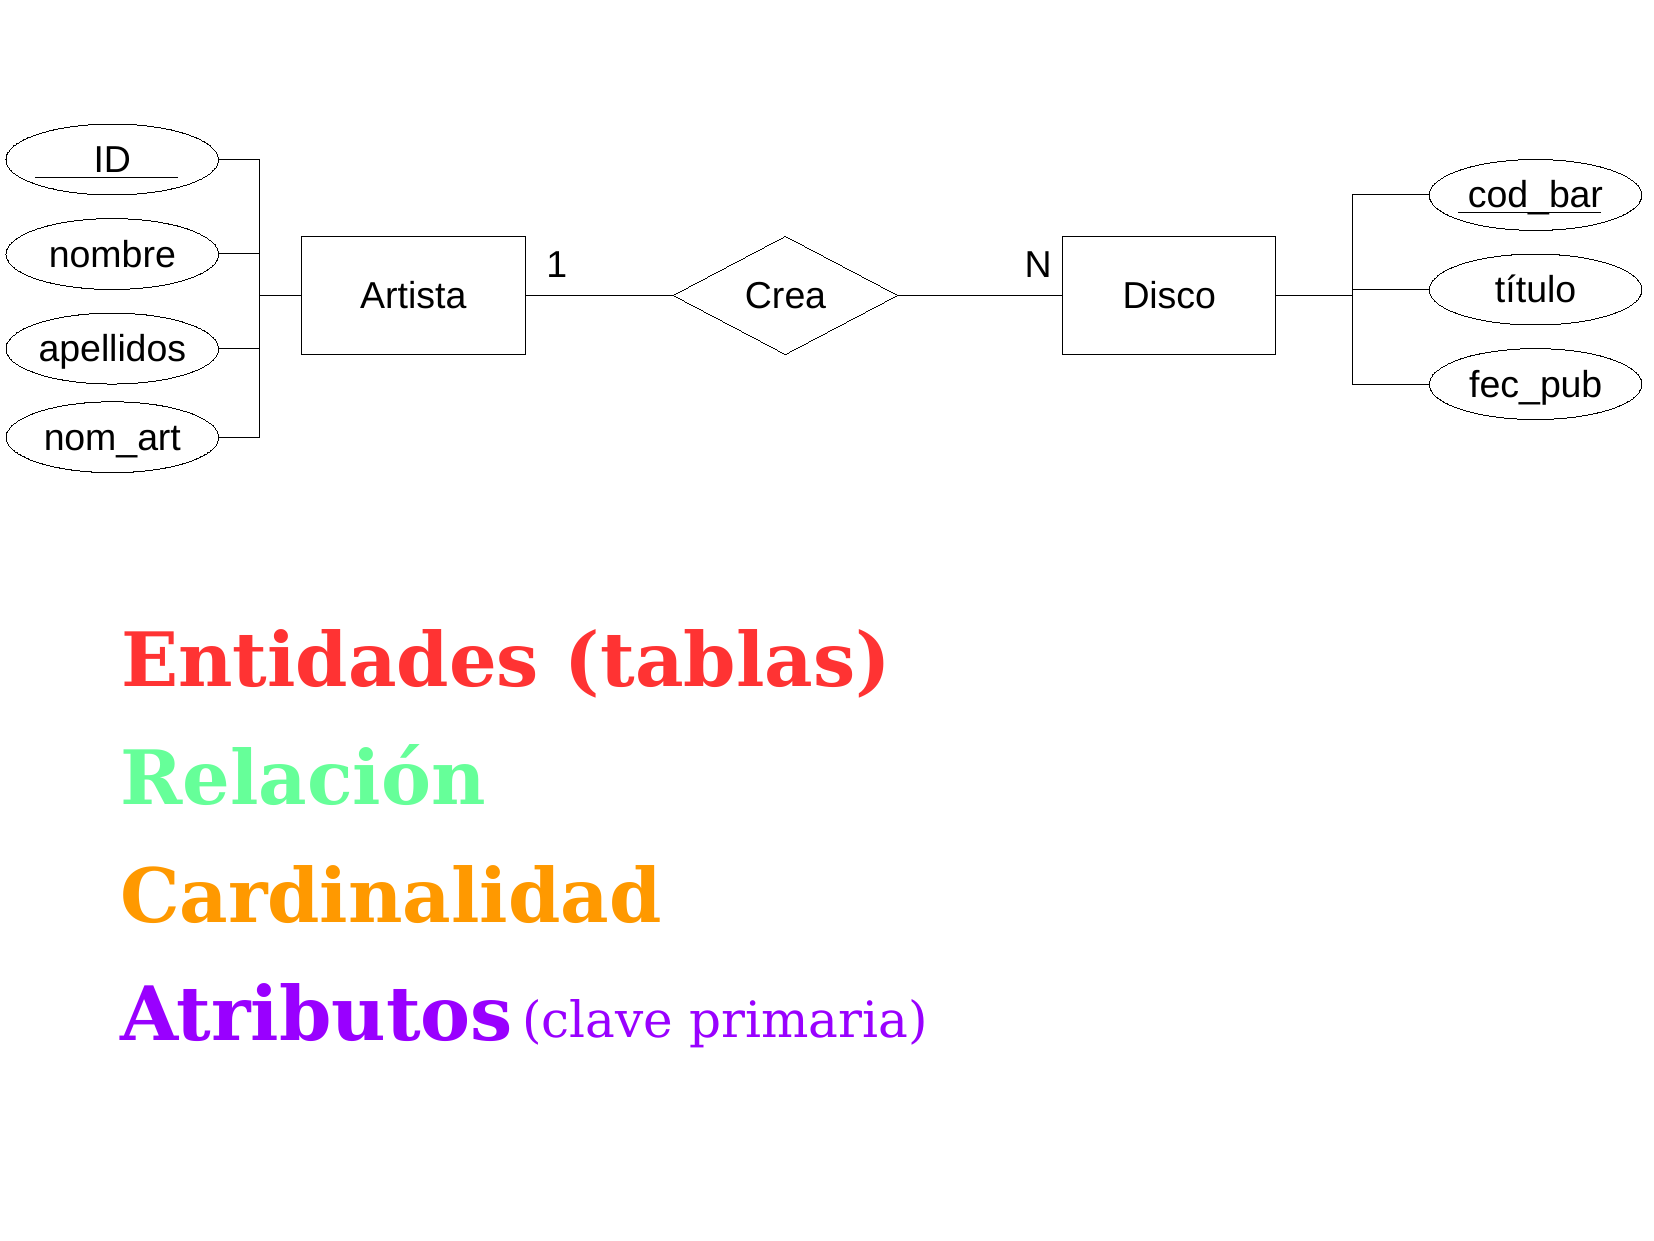

ID
cod_bar
nombre
Artista
1
Crea
N
Disco
título
apellidos
fec_pub
nom_art
Entidades (tablas)
Relación
Cardinalidad
Atributos
(clave primaria)